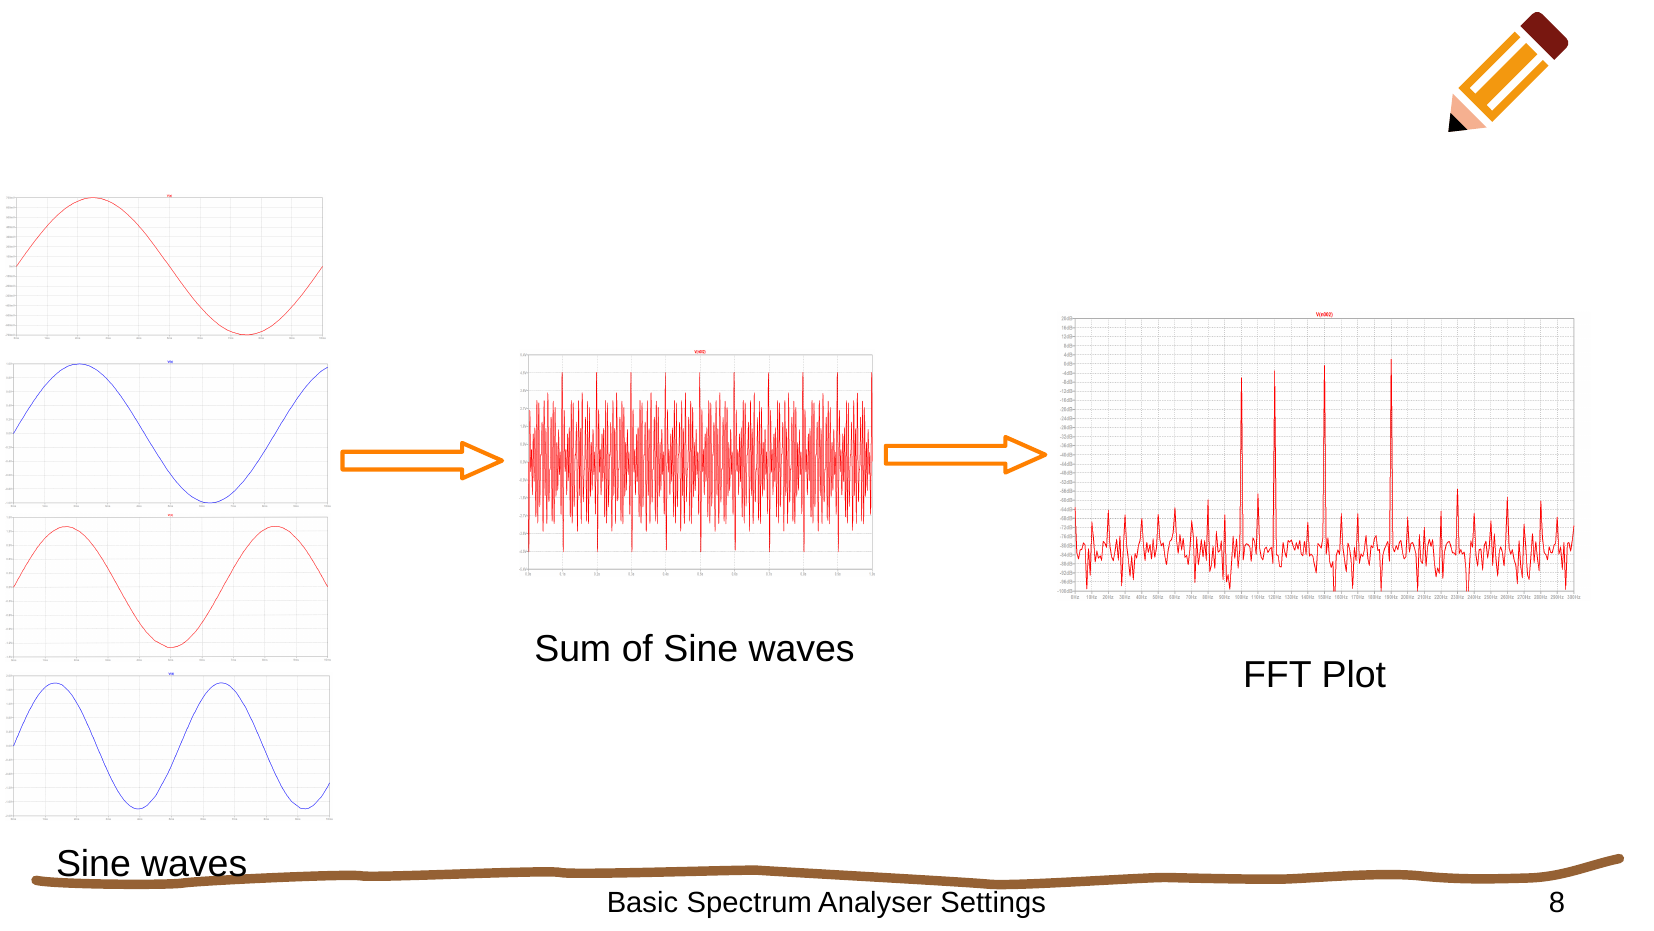

Sum of Sine waves
FFT Plot
Sine waves
Basic Spectrum Analyser Settings
8